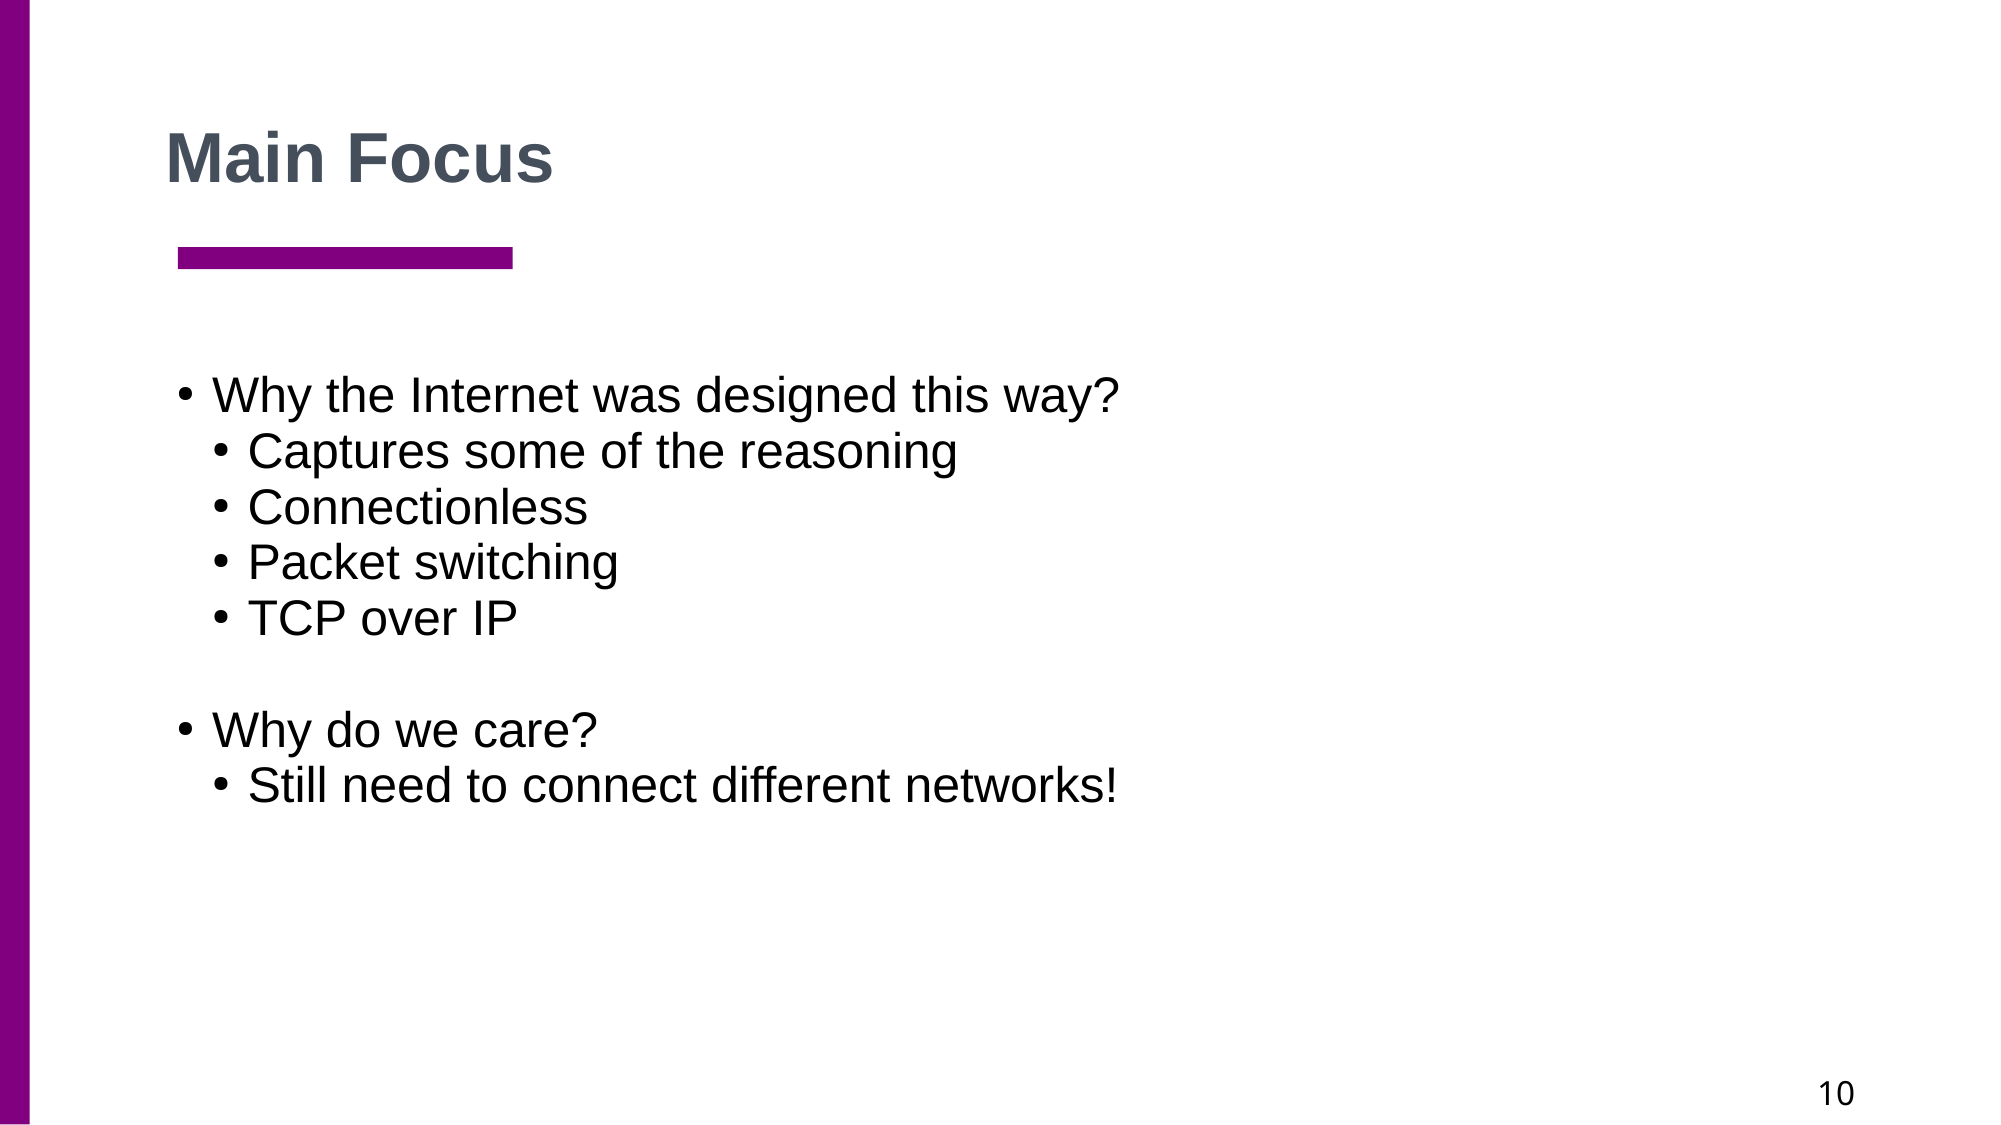

Main Focus
Why the Internet was designed this way?
Captures some of the reasoning
Connectionless
Packet switching
TCP over IP
Why do we care?
Still need to connect different networks!